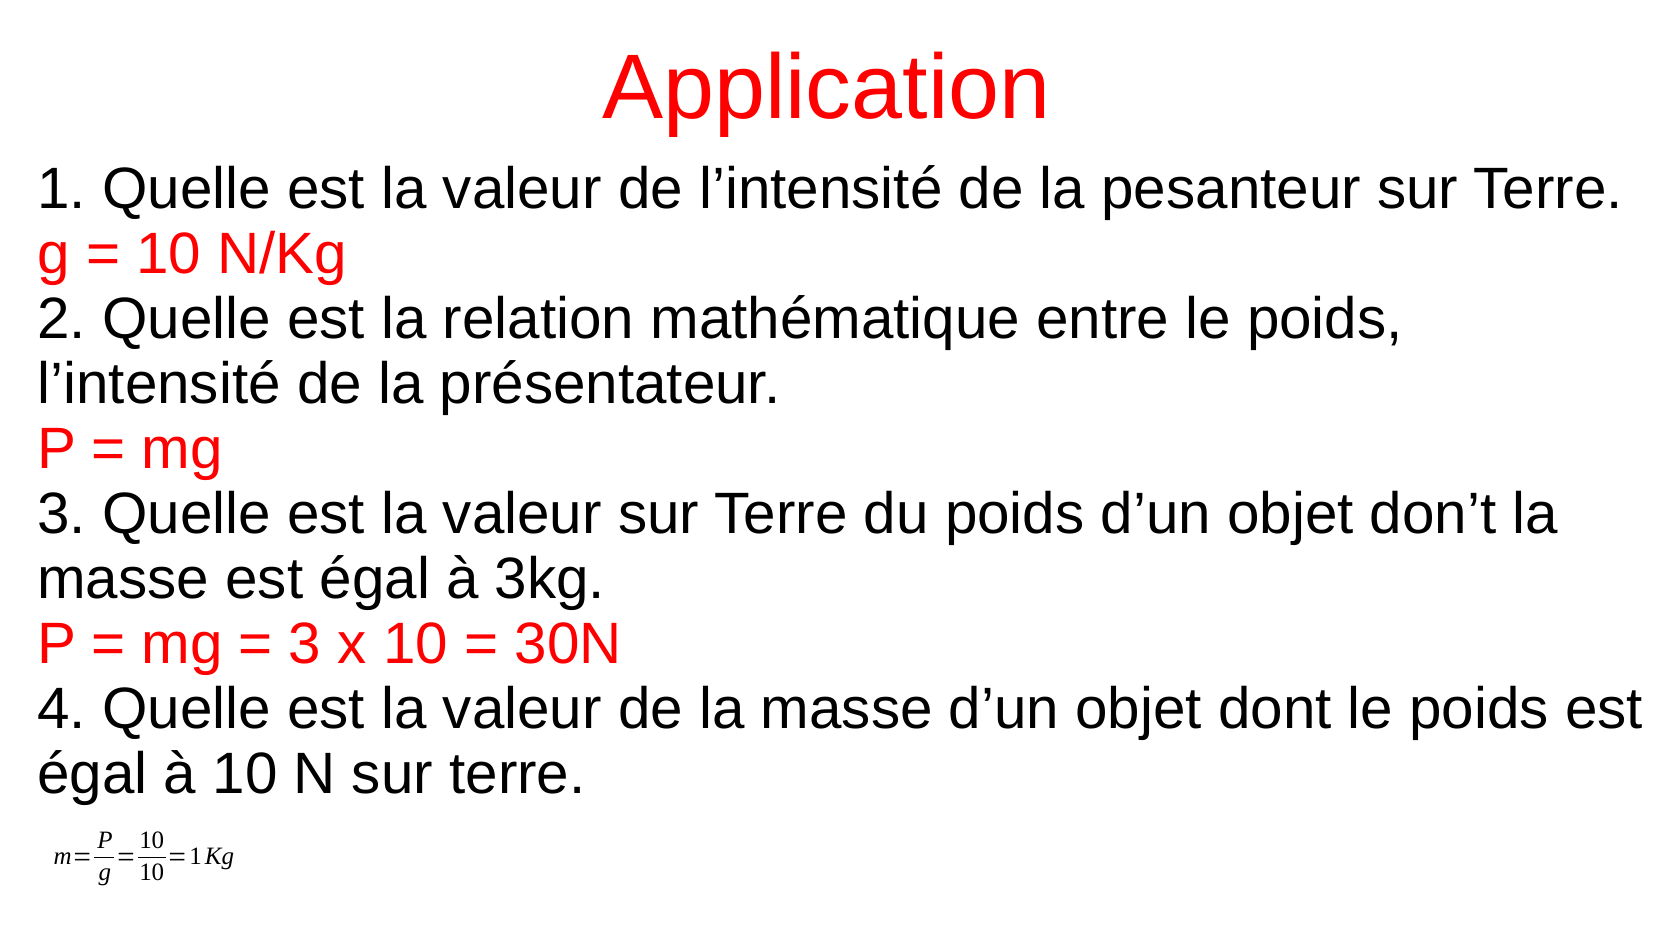

# Application
1. Quelle est la valeur de l’intensité de la pesanteur sur Terre.
g = 10 N/Kg
2. Quelle est la relation mathématique entre le poids, l’intensité de la présentateur.
P = mg
3. Quelle est la valeur sur Terre du poids d’un objet don’t la masse est égal à 3kg.
P = mg = 3 x 10 = 30N
4. Quelle est la valeur de la masse d’un objet dont le poids est égal à 10 N sur terre.